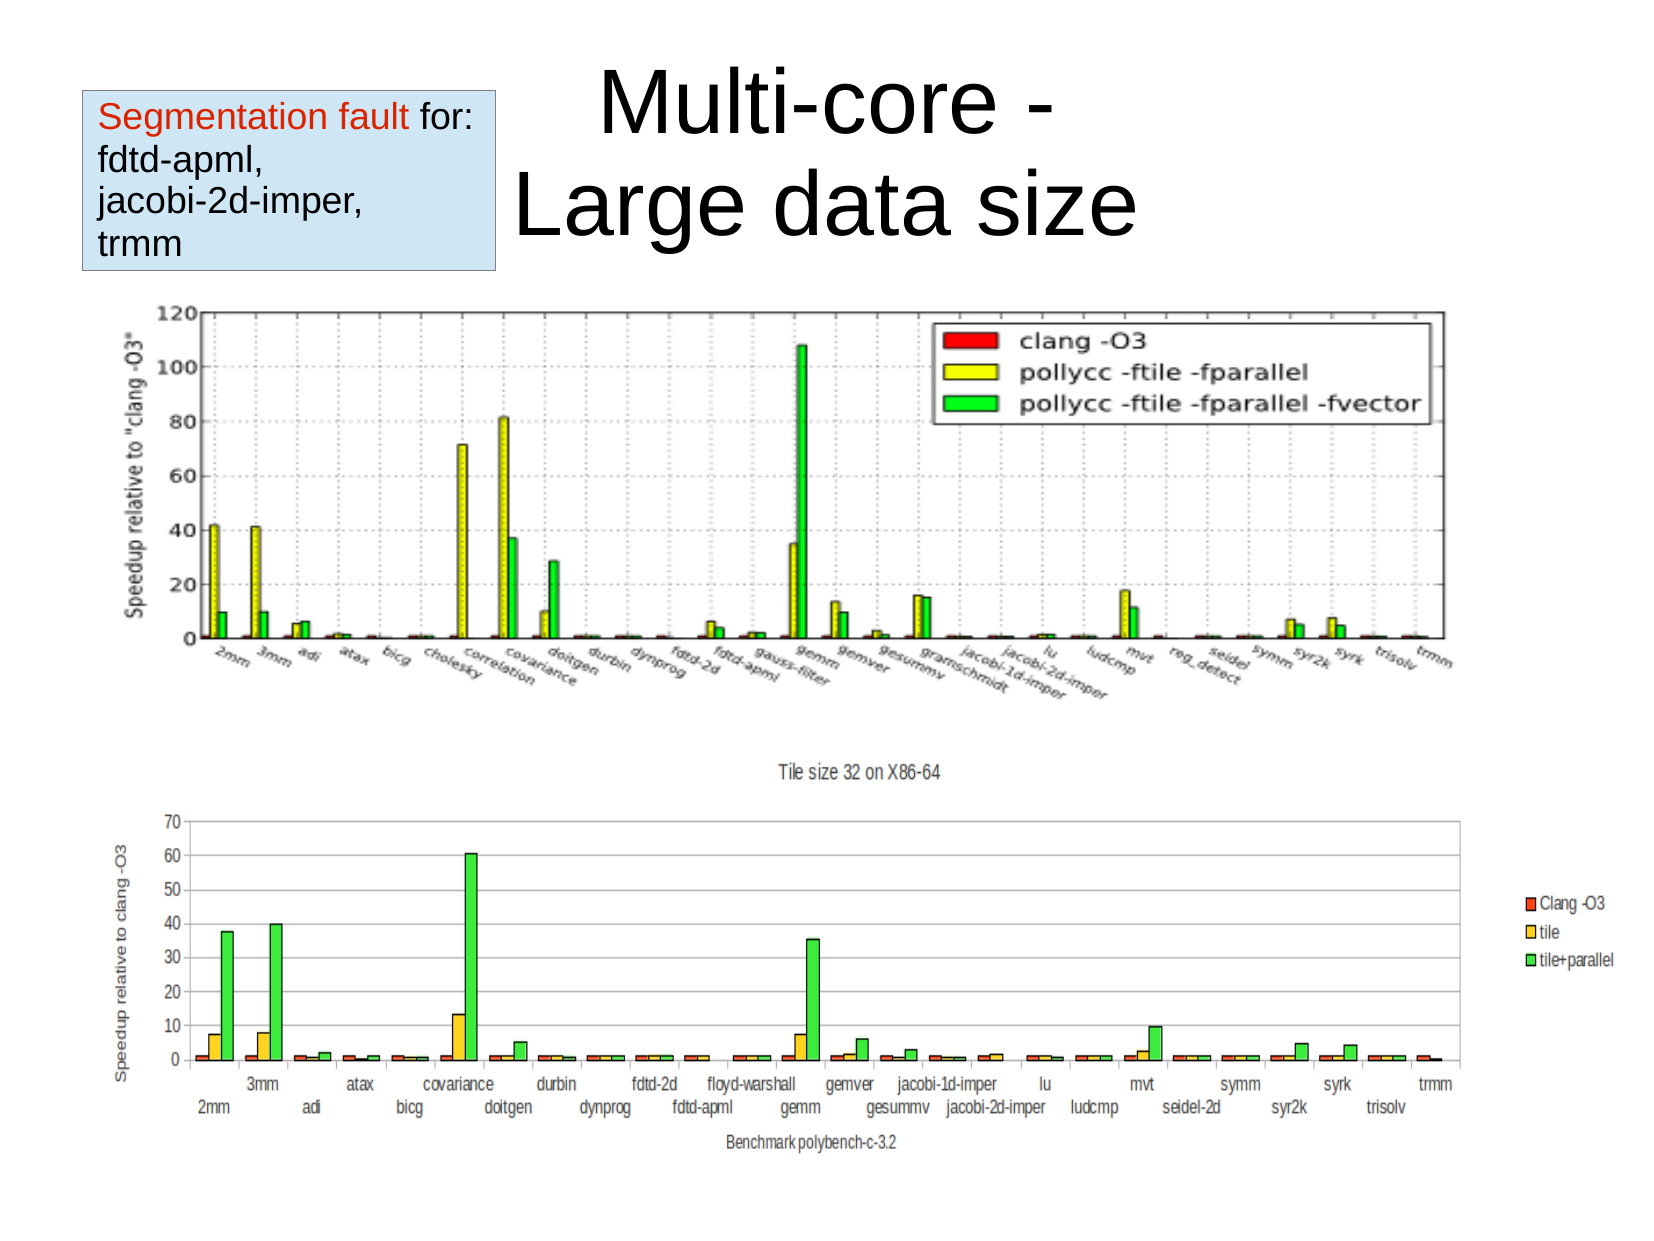

# Multi-core - Large data size
Segmentation fault for:
fdtd-apml,
jacobi-2d-imper,
trmm